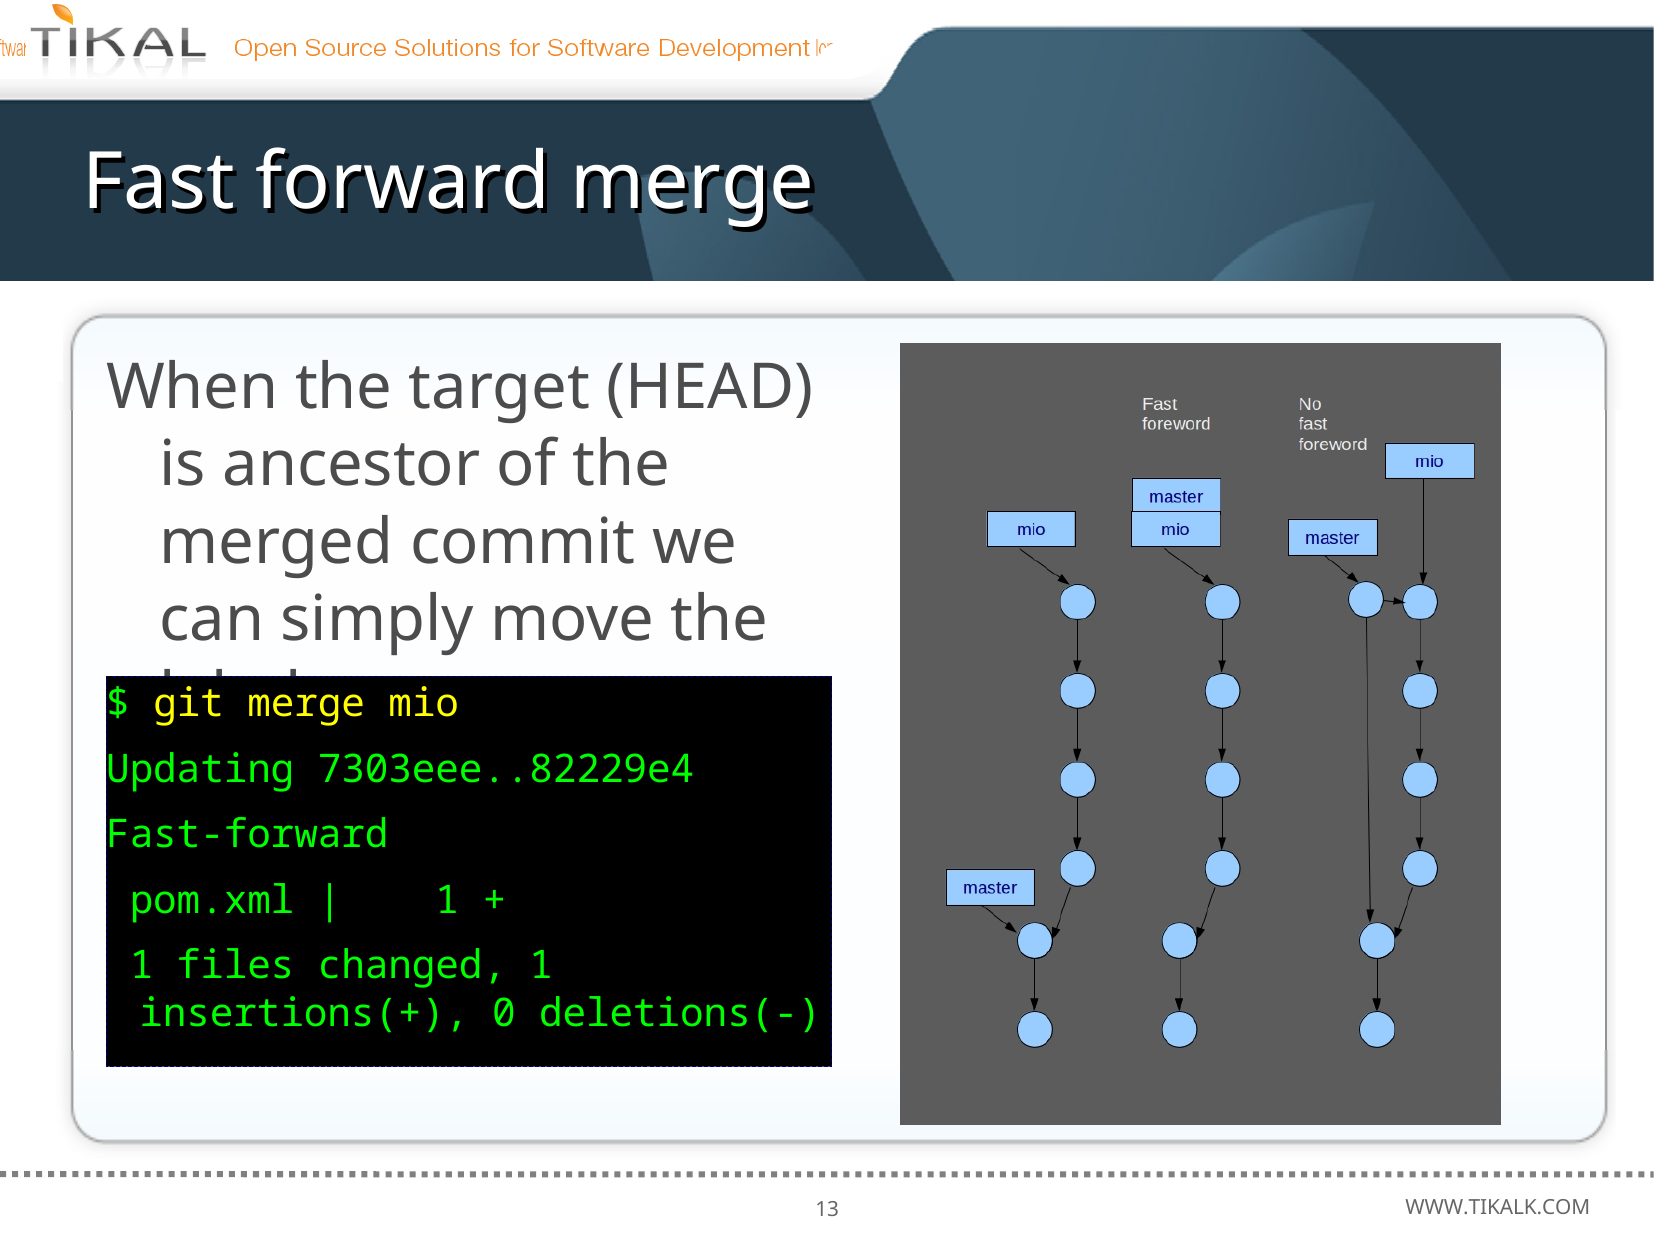

# Fast forward merge
When the target (HEAD) is ancestor of the merged commit we can simply move the label.
$ git merge mio
Updating 7303eee..82229e4
Fast-forward
 pom.xml | 1 +
 1 files changed, 1 insertions(+), 0 deletions(-)